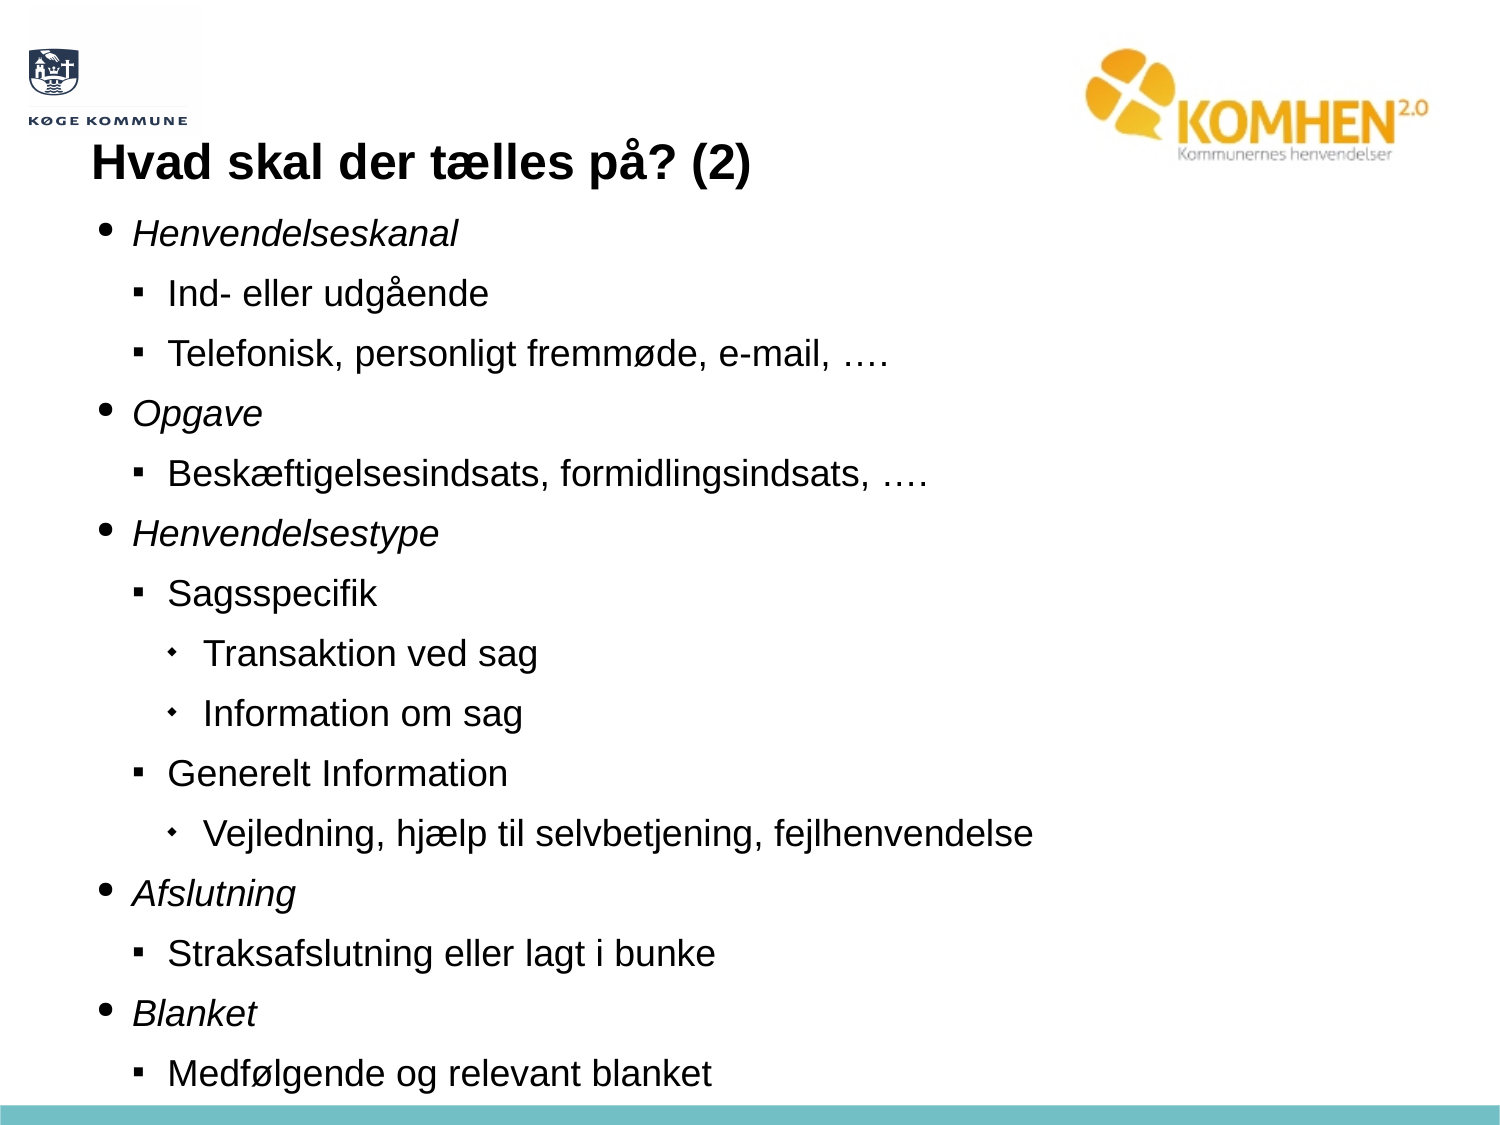

Hvad skal der tælles på? (2)
Henvendelseskanal
Ind- eller udgående
Telefonisk, personligt fremmøde, e-mail, ….
Opgave
Beskæftigelsesindsats, formidlingsindsats, ….
Henvendelsestype
Sagsspecifik
Transaktion ved sag
Information om sag
Generelt Information
Vejledning, hjælp til selvbetjening, fejlhenvendelse
Afslutning
Straksafslutning eller lagt i bunke
Blanket
Medfølgende og relevant blanket